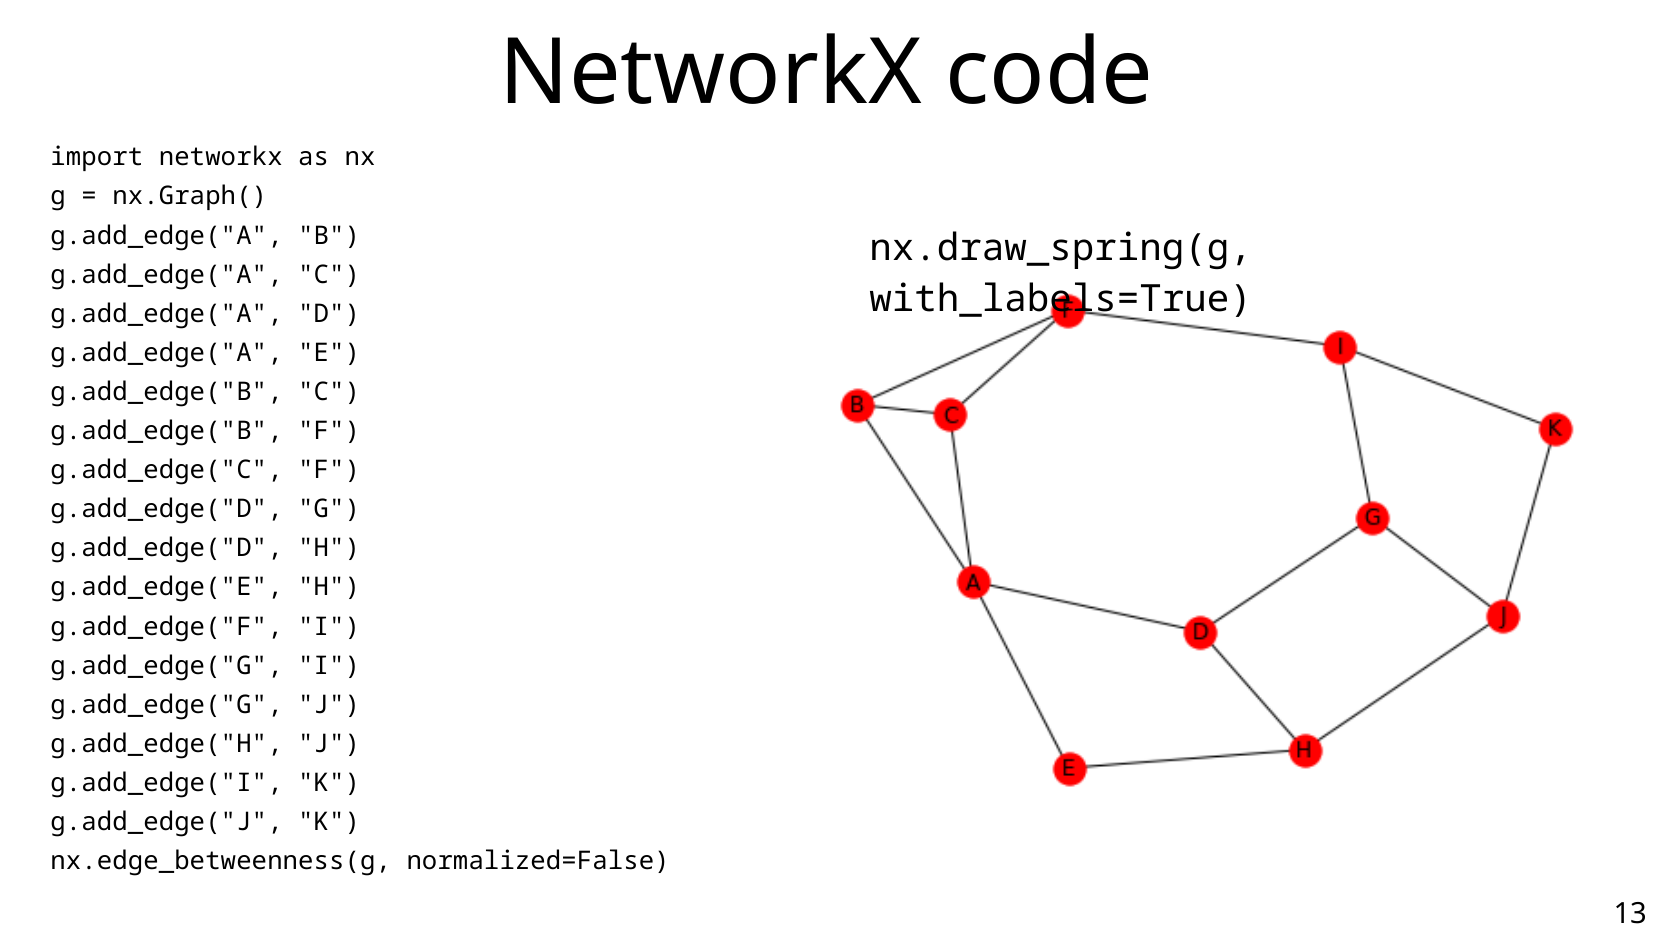

# NetworkX code
import networkx as nx
g = nx.Graph()
g.add_edge("A", "B")
g.add_edge("A", "C")
g.add_edge("A", "D")
g.add_edge("A", "E")
g.add_edge("B", "C")
g.add_edge("B", "F")
g.add_edge("C", "F")
g.add_edge("D", "G")
g.add_edge("D", "H")
g.add_edge("E", "H")
g.add_edge("F", "I")
g.add_edge("G", "I")
g.add_edge("G", "J")
g.add_edge("H", "J")
g.add_edge("I", "K")
g.add_edge("J", "K")
nx.edge_betweenness(g, normalized=False)
nx.draw_spring(g, with_labels=True)
13